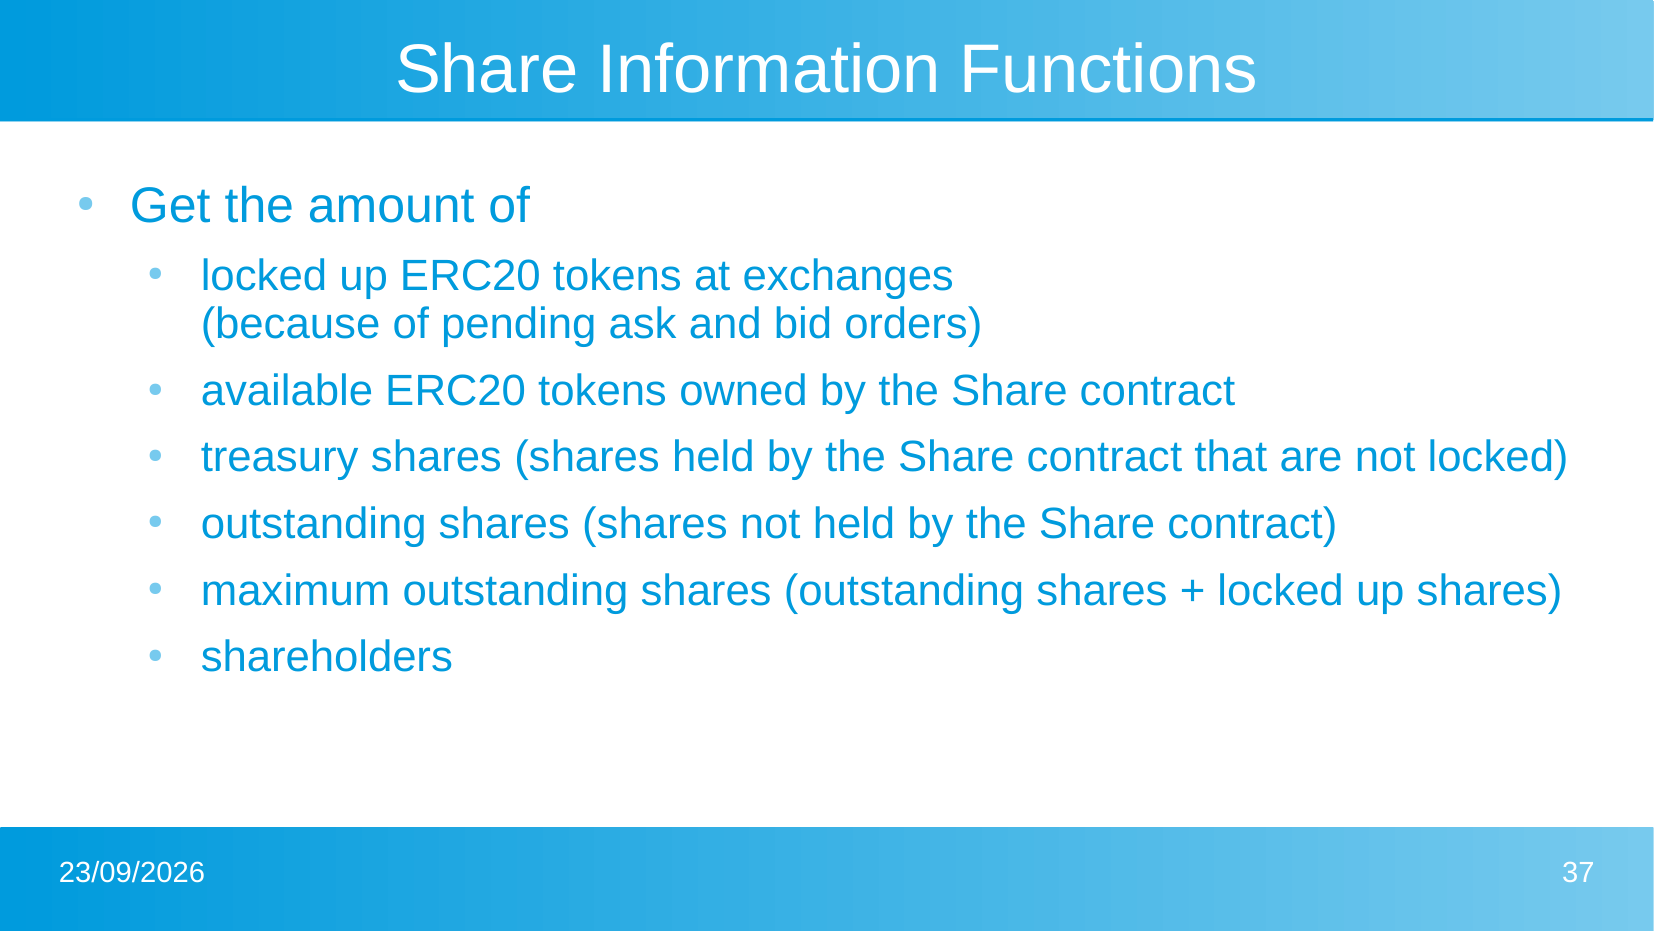

# Share Information Functions
Get the amount of
locked up ERC20 tokens at exchanges
(because of pending ask and bid orders)
available ERC20 tokens owned by the Share contract
treasury shares (shares held by the Share contract that are not locked)
outstanding shares (shares not held by the Share contract)
maximum outstanding shares (outstanding shares + locked up shares)
shareholders
37